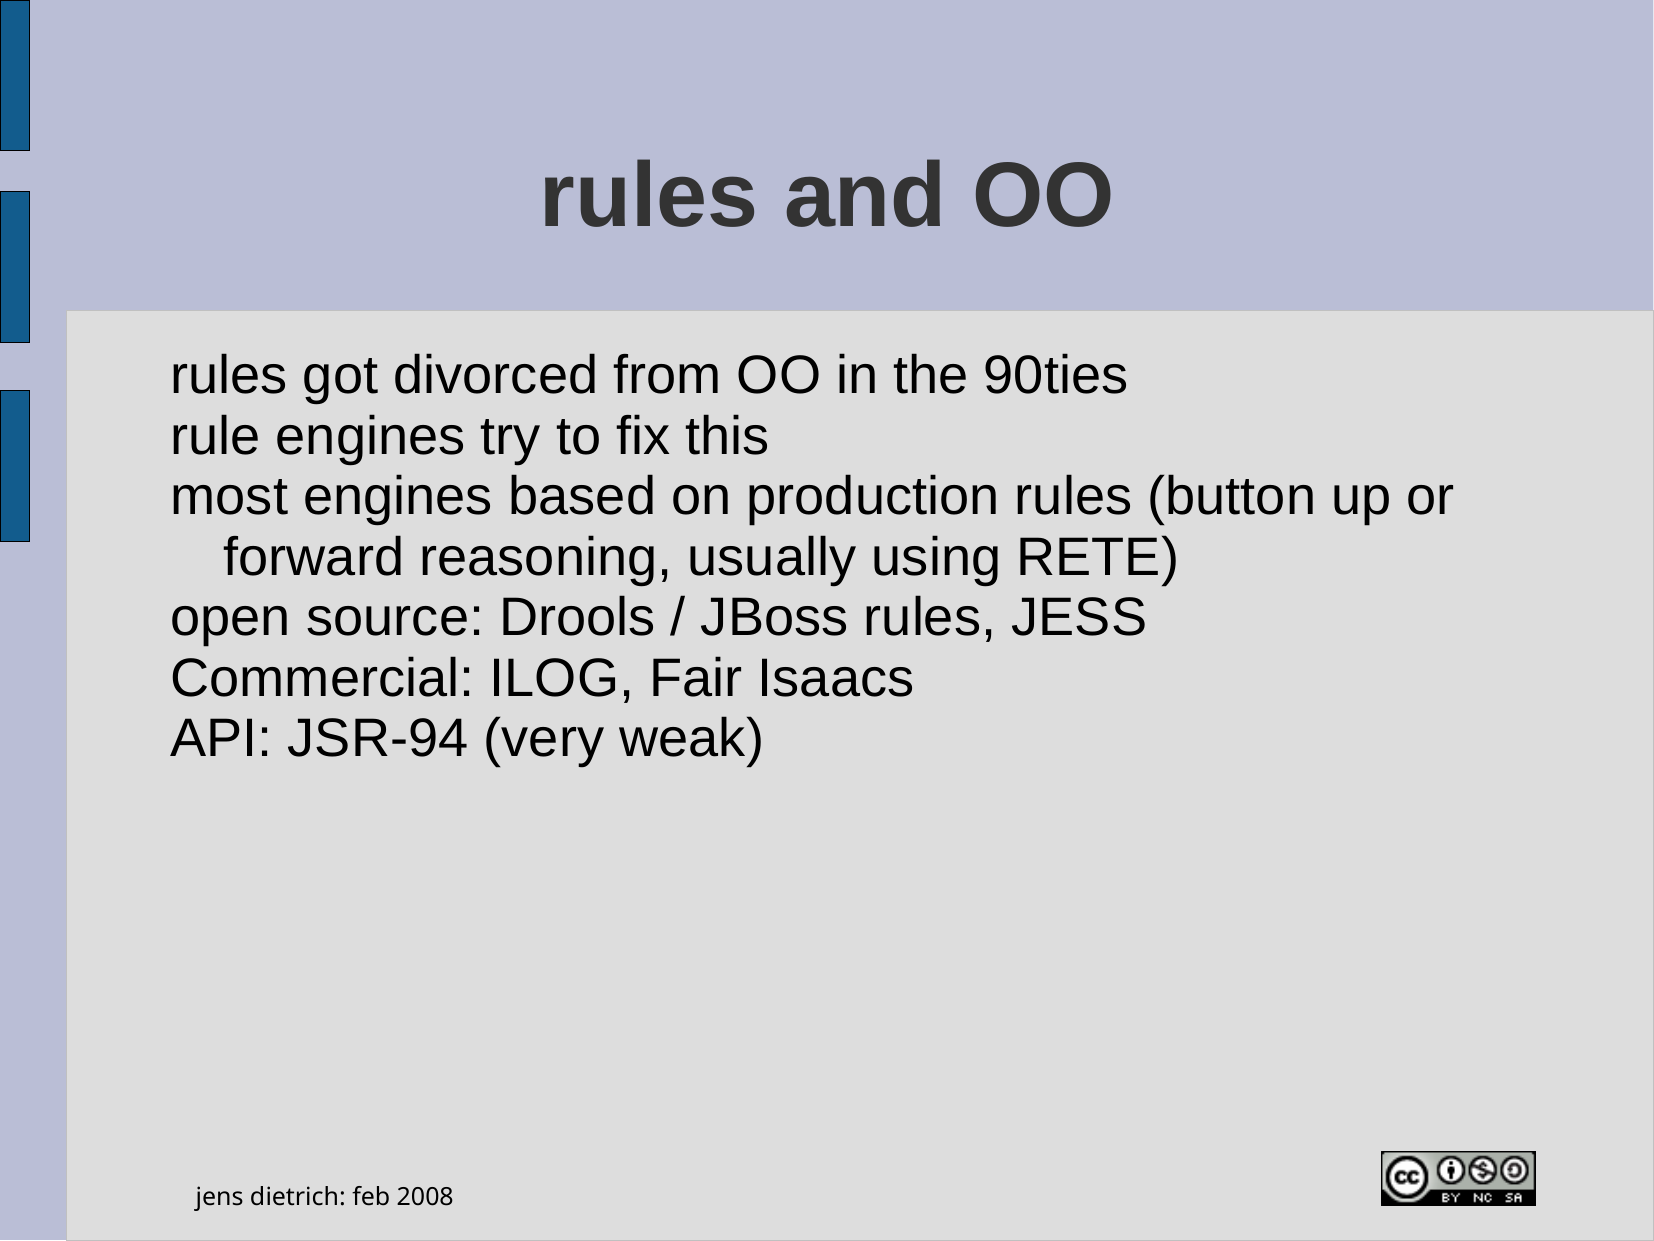

# rules and OO
rules got divorced from OO in the 90ties
rule engines try to fix this
most engines based on production rules (button up or forward reasoning, usually using RETE)
open source: Drools / JBoss rules, JESS
Commercial: ILOG, Fair Isaacs
API: JSR-94 (very weak)